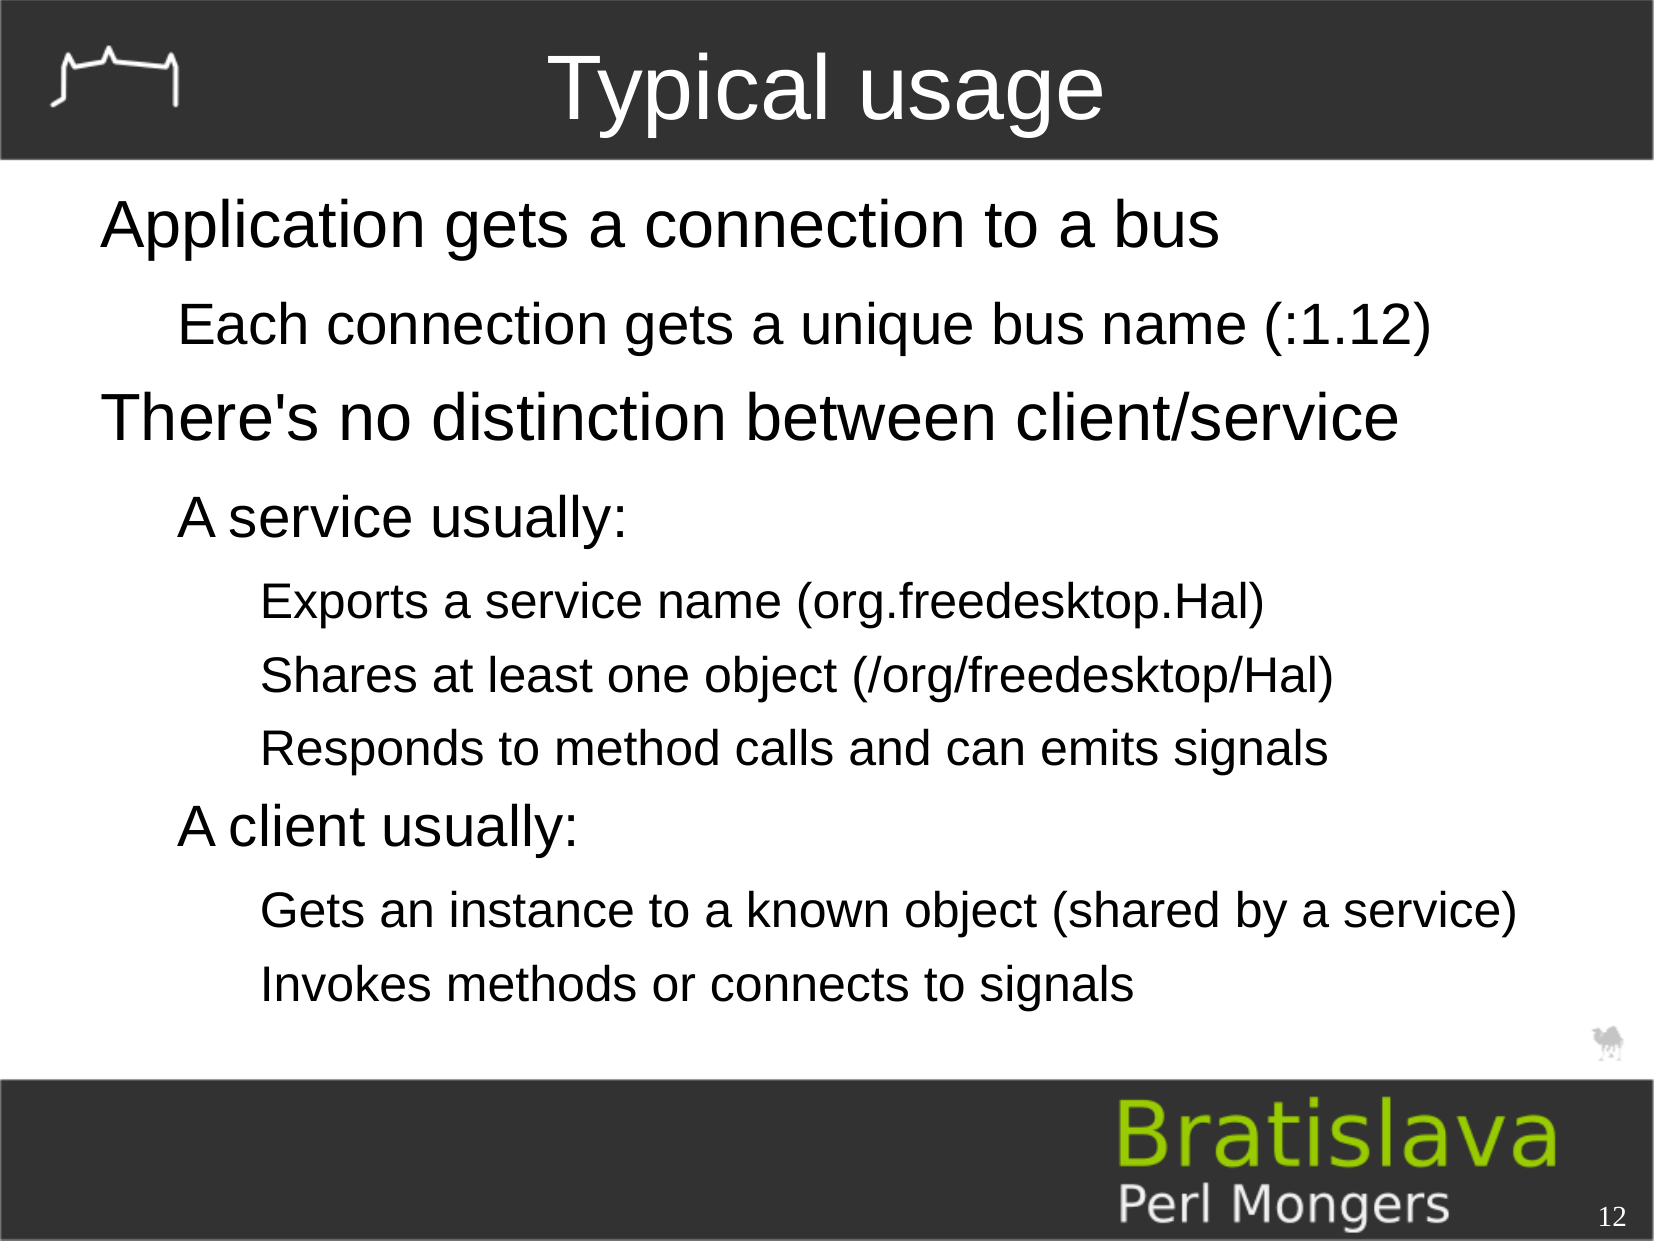

# Typical usage
Application gets a connection to a bus
Each connection gets a unique bus name (:1.12)
There's no distinction between client/service
A service usually:
Exports a service name (org.freedesktop.Hal)
Shares at least one object (/org/freedesktop/Hal)
Responds to method calls and can emits signals
A client usually:
Gets an instance to a known object (shared by a service)
Invokes methods or connects to signals
12